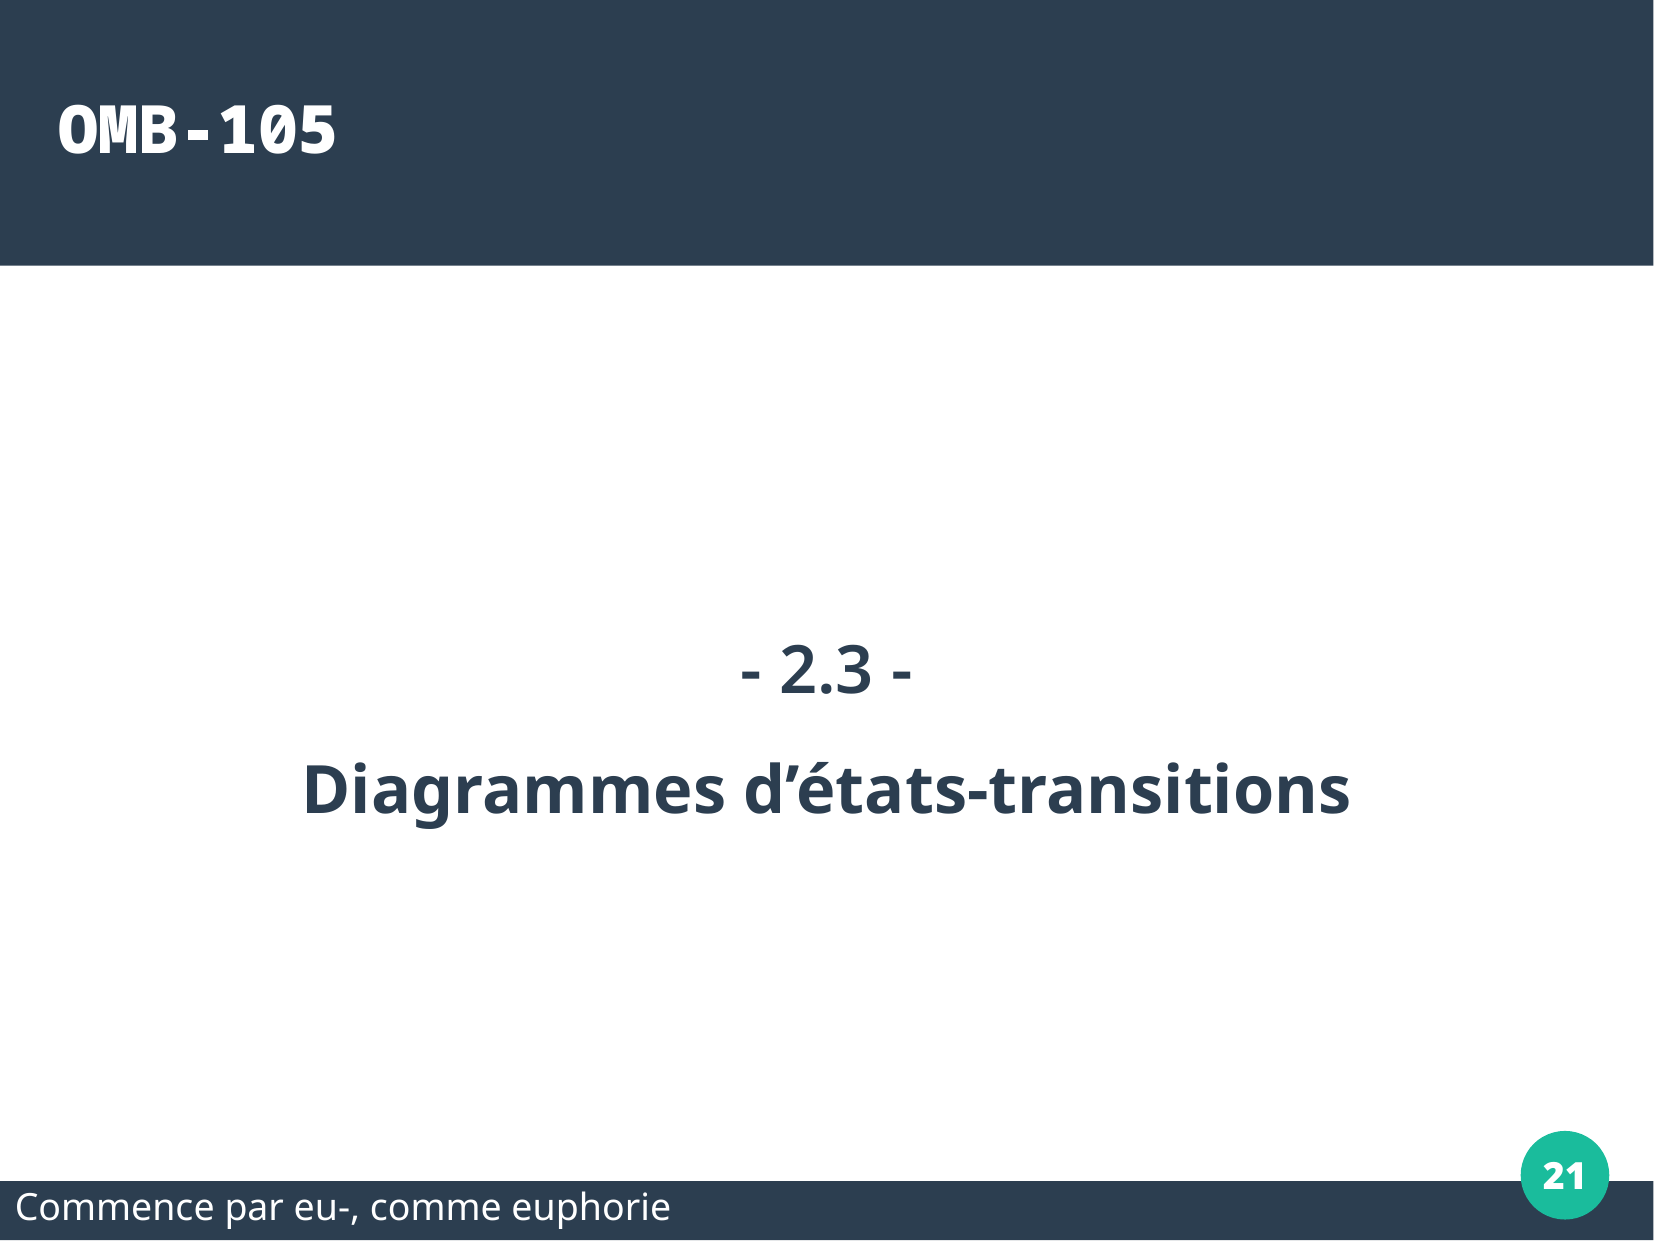

# OMB-105
- 2.3 -
Diagrammes d’états-transitions
21
Commence par eu-, comme euphorie